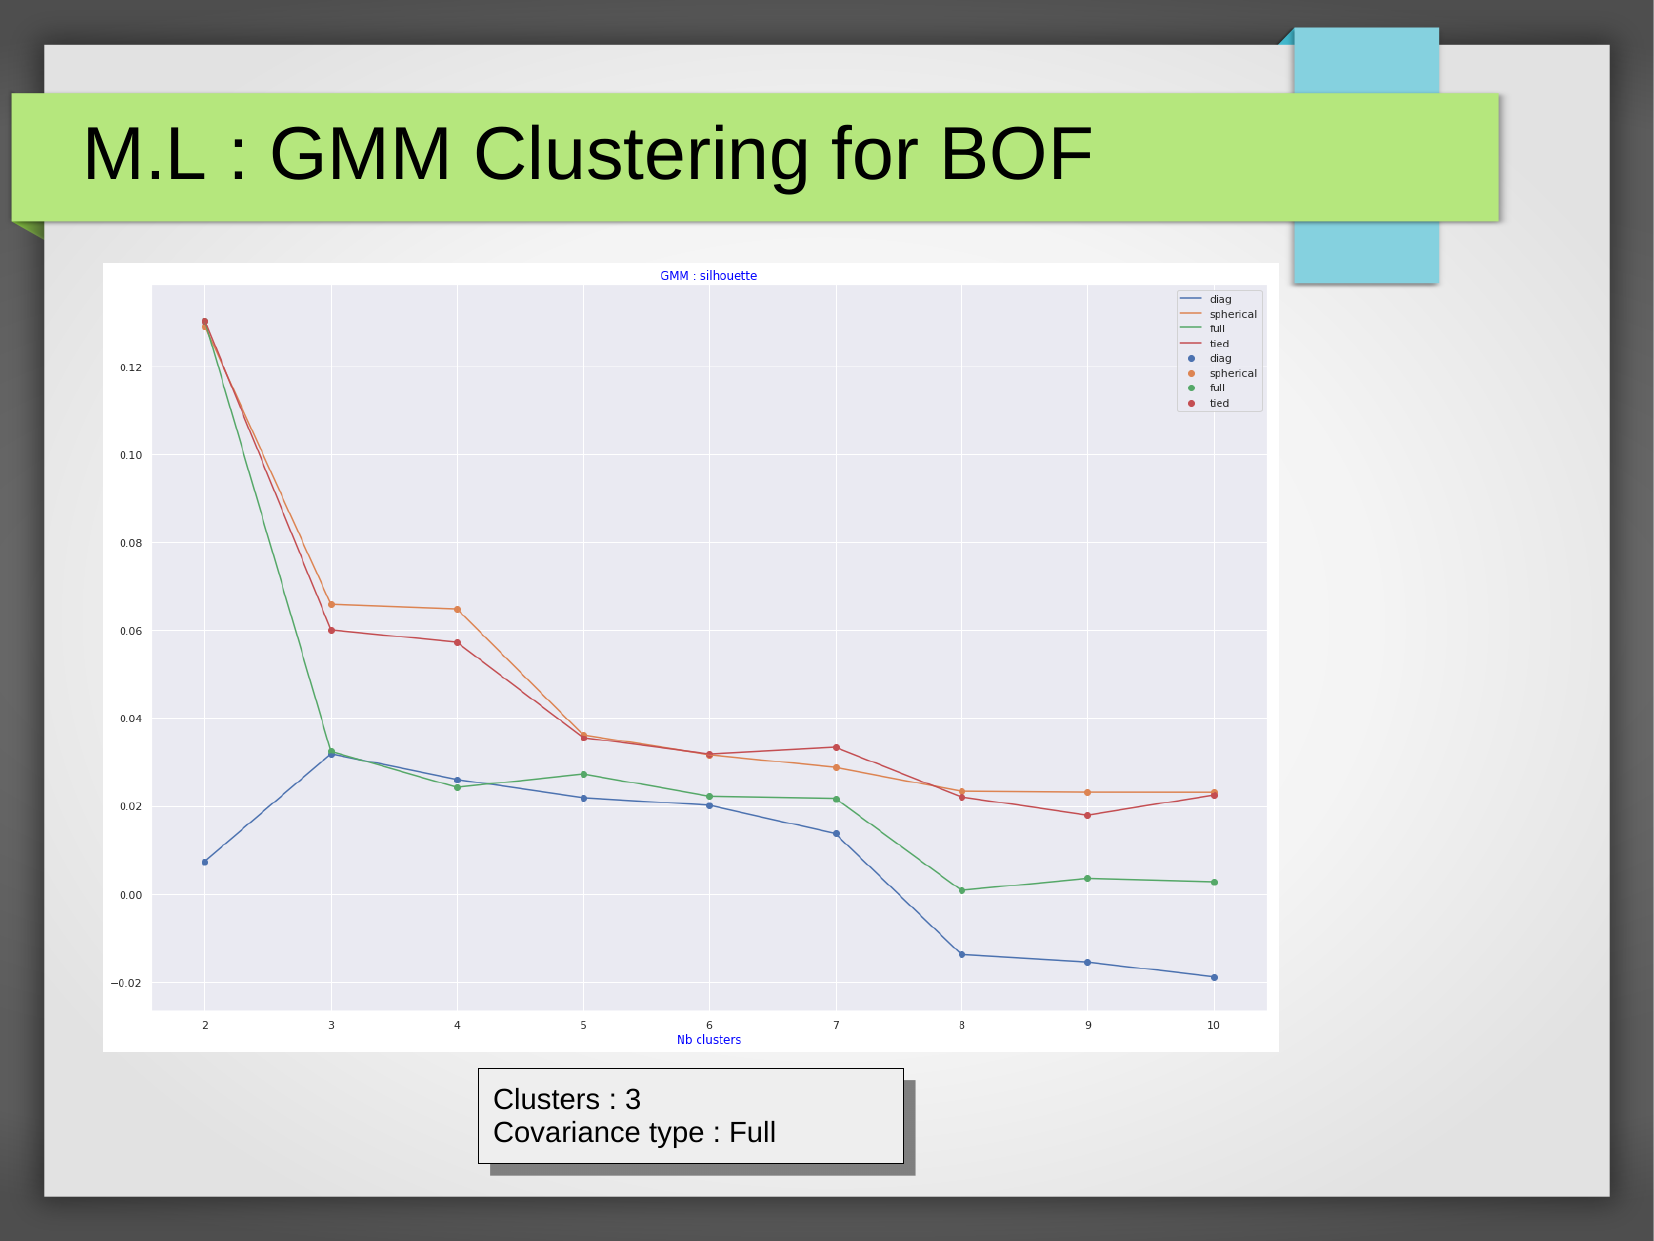

# M.L : GMM Clustering for BOF
Clusters : 3
Covariance type : Full